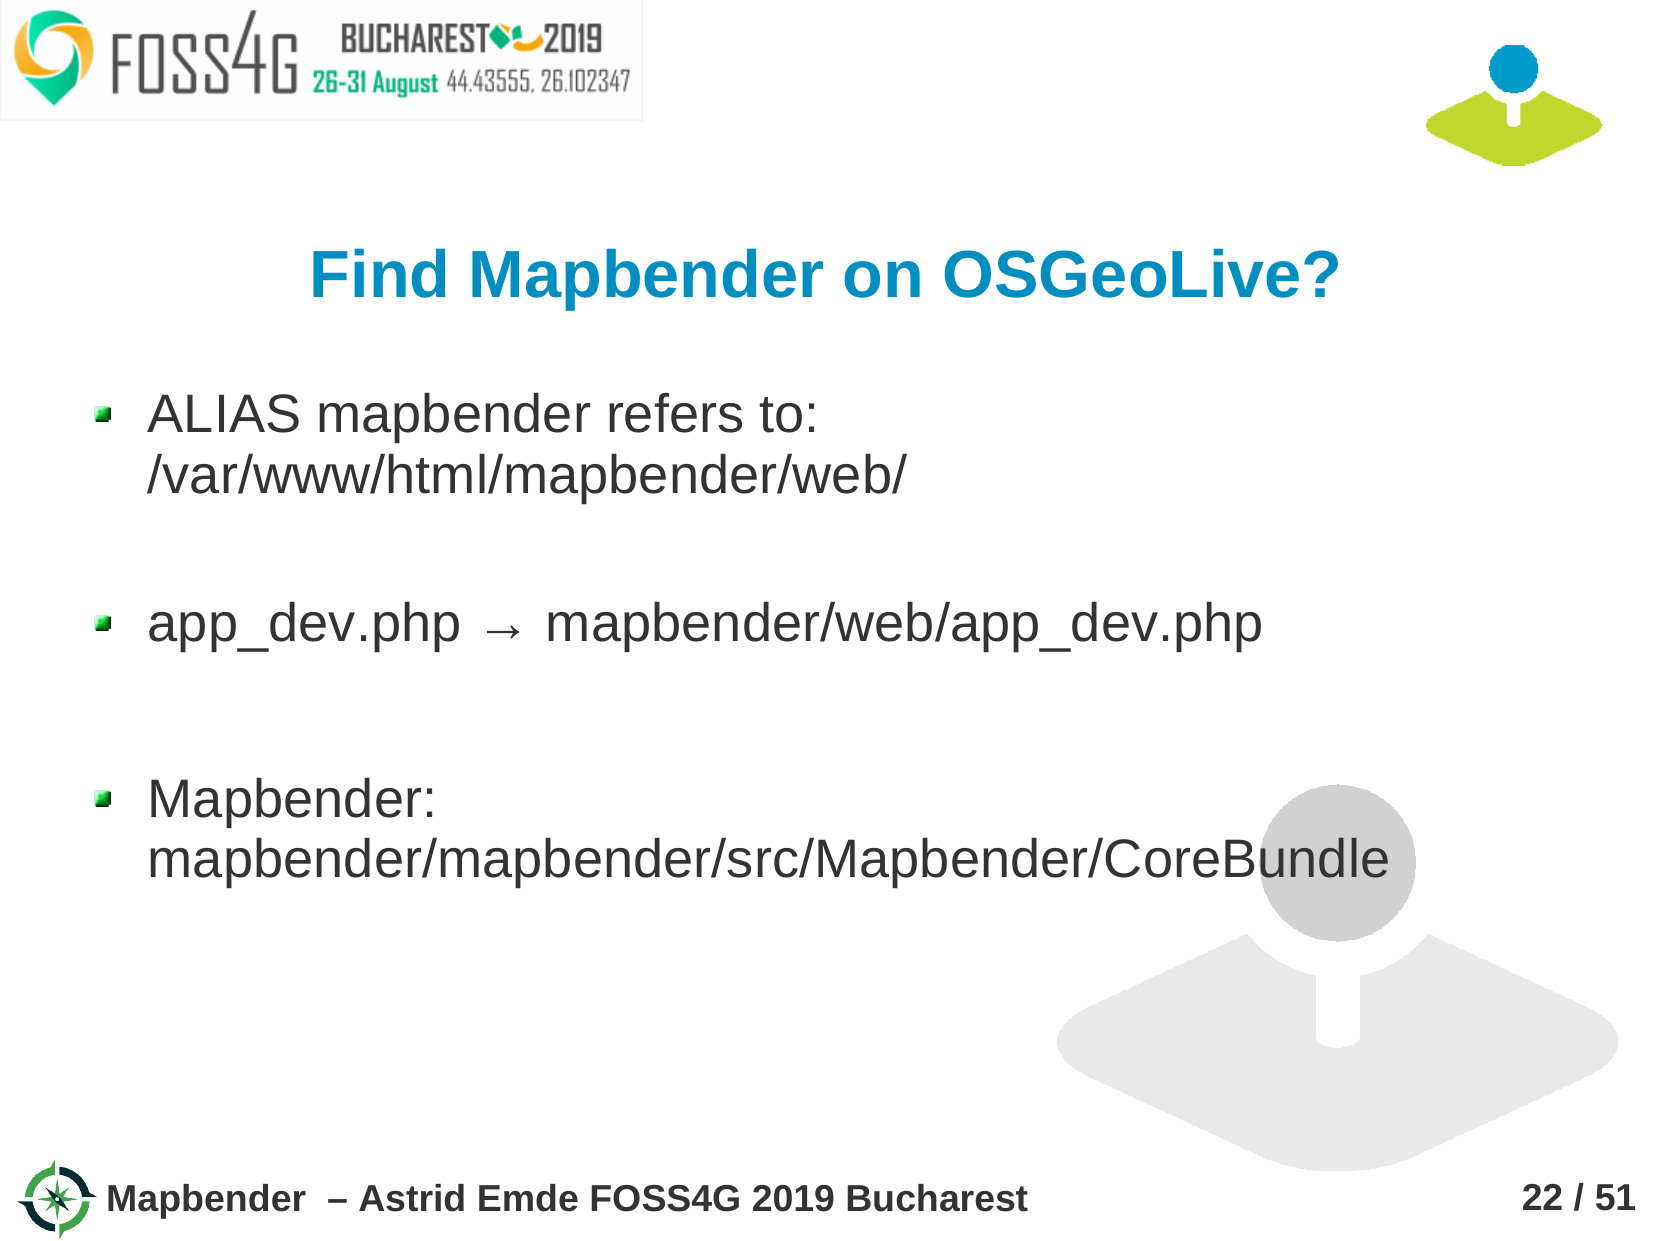

# Find Mapbender on OSGeoLive?
ALIAS mapbender refers to:
/var/www/html/mapbender/web/
app_dev.php → mapbender/web/app_dev.php
Mapbender:
mapbender/mapbender/src/Mapbender/CoreBundle